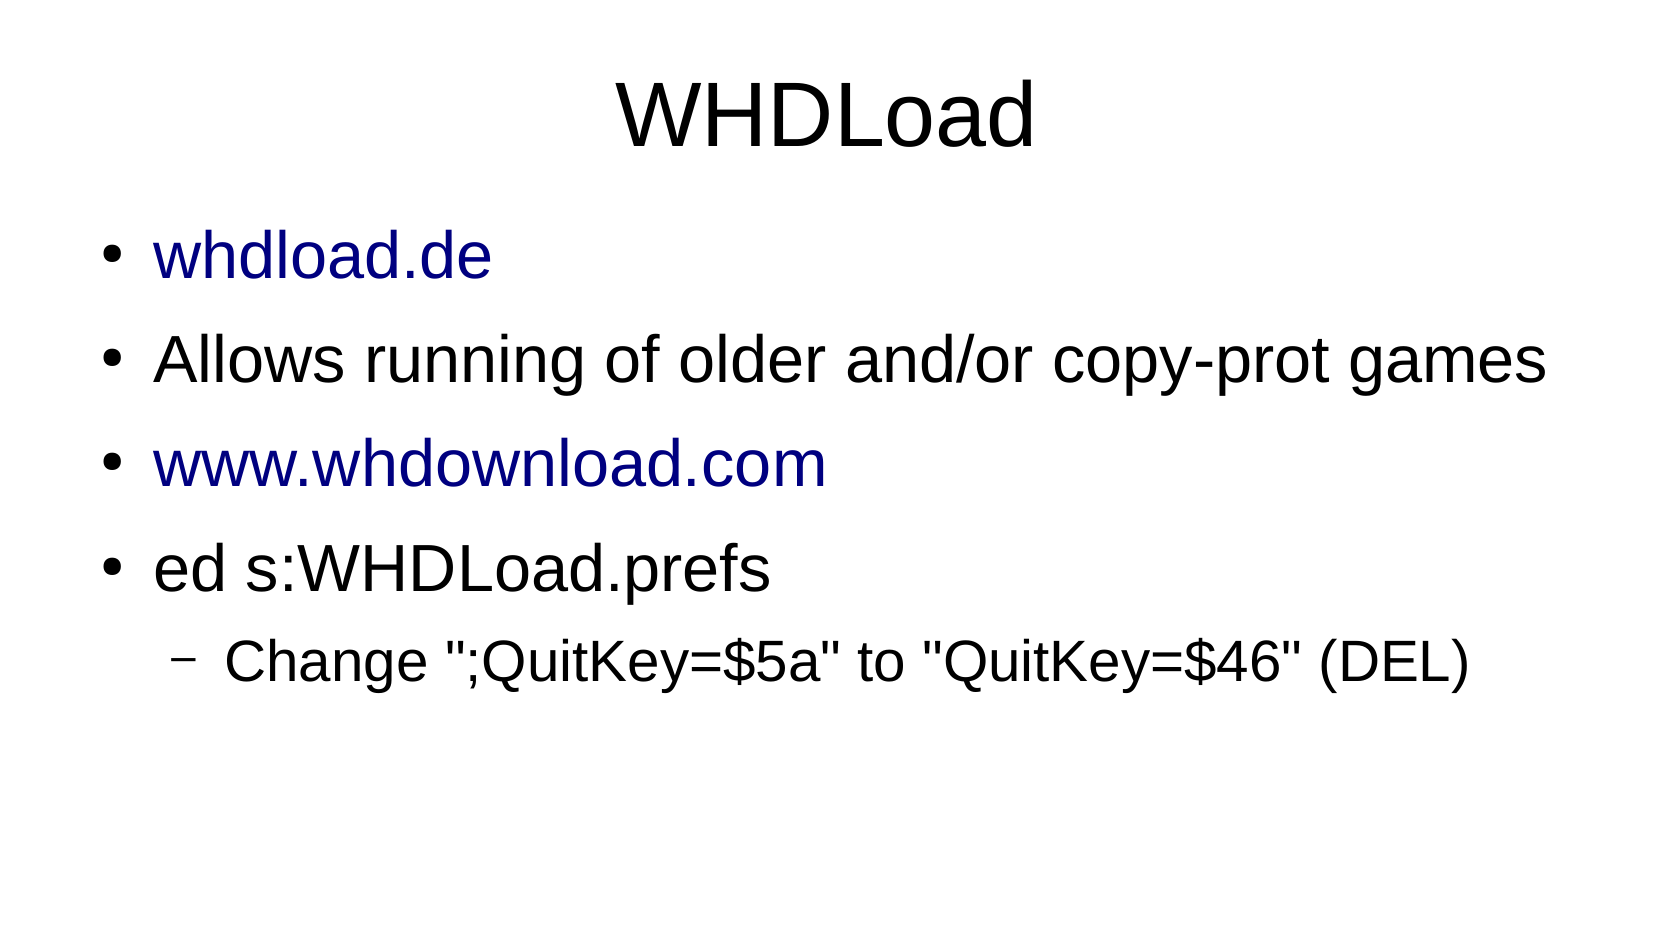

# WHDLoad
whdload.de
Allows running of older and/or copy-prot games
www.whdownload.com
ed s:WHDLoad.prefs
Change ";QuitKey=$5a" to "QuitKey=$46" (DEL)